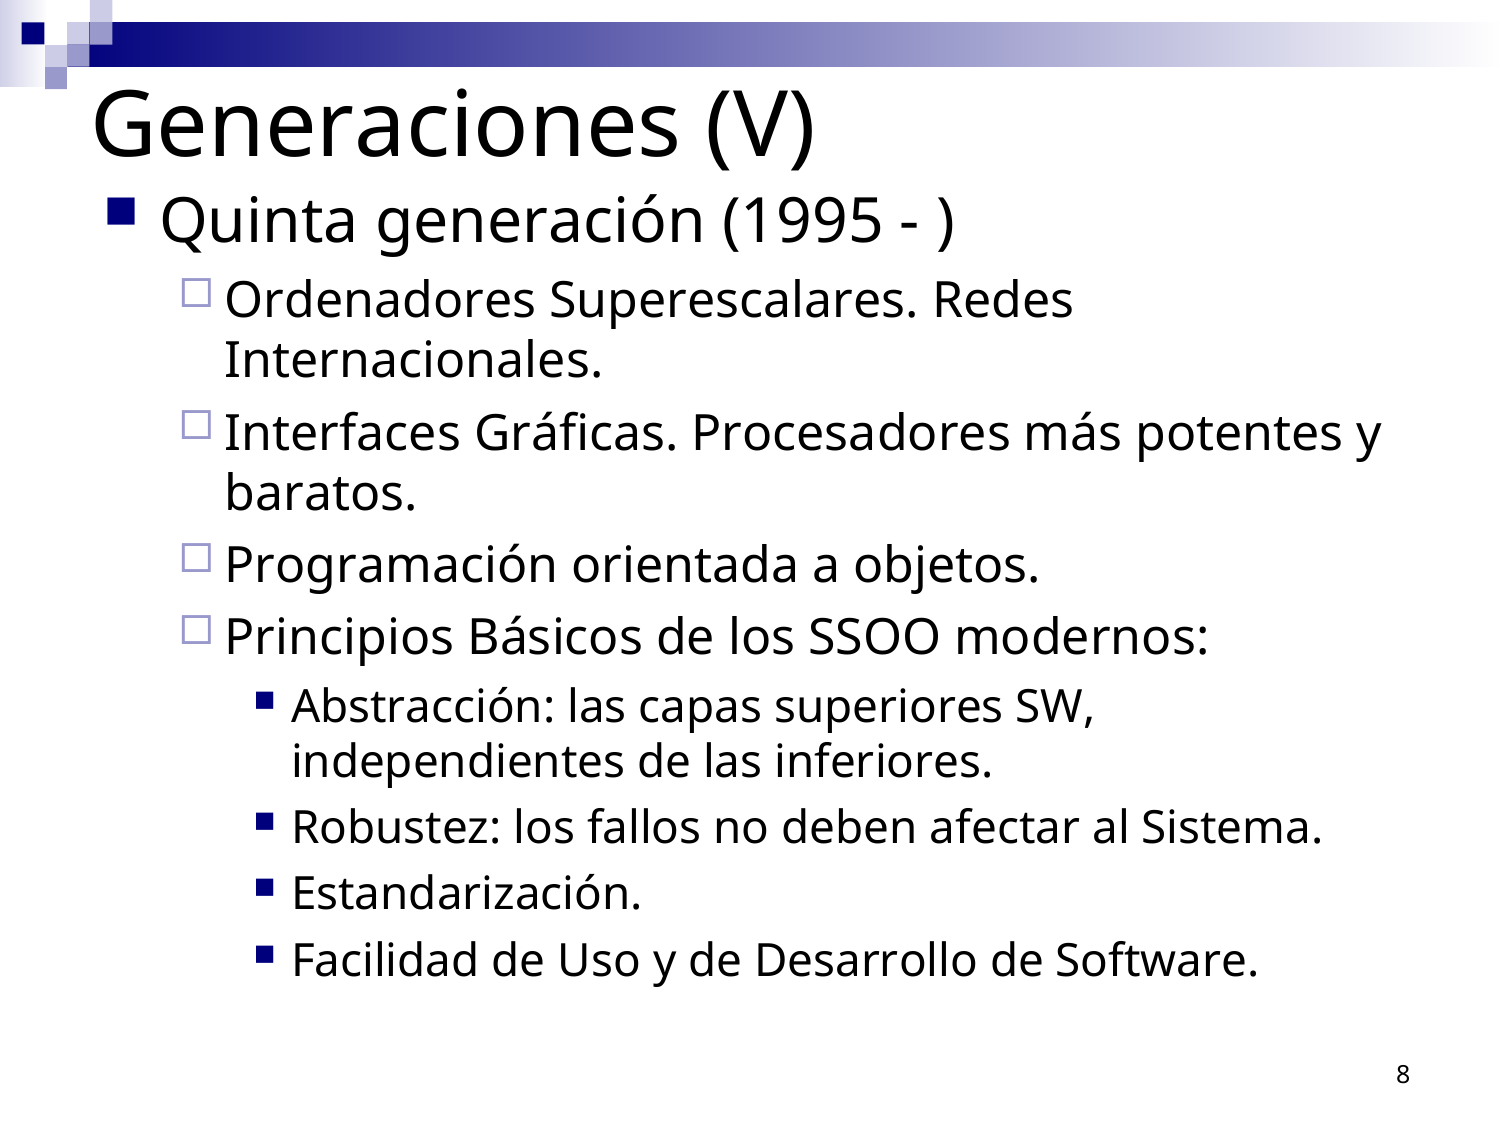

Generaciones (V)
Quinta generación (1995 - )
Ordenadores Superescalares. Redes Internacionales.
Interfaces Gráficas. Procesadores más potentes y baratos.
Programación orientada a objetos.
Principios Básicos de los SSOO modernos:
Abstracción: las capas superiores SW, independientes de las inferiores.
Robustez: los fallos no deben afectar al Sistema.
Estandarización.
Facilidad de Uso y de Desarrollo de Software.